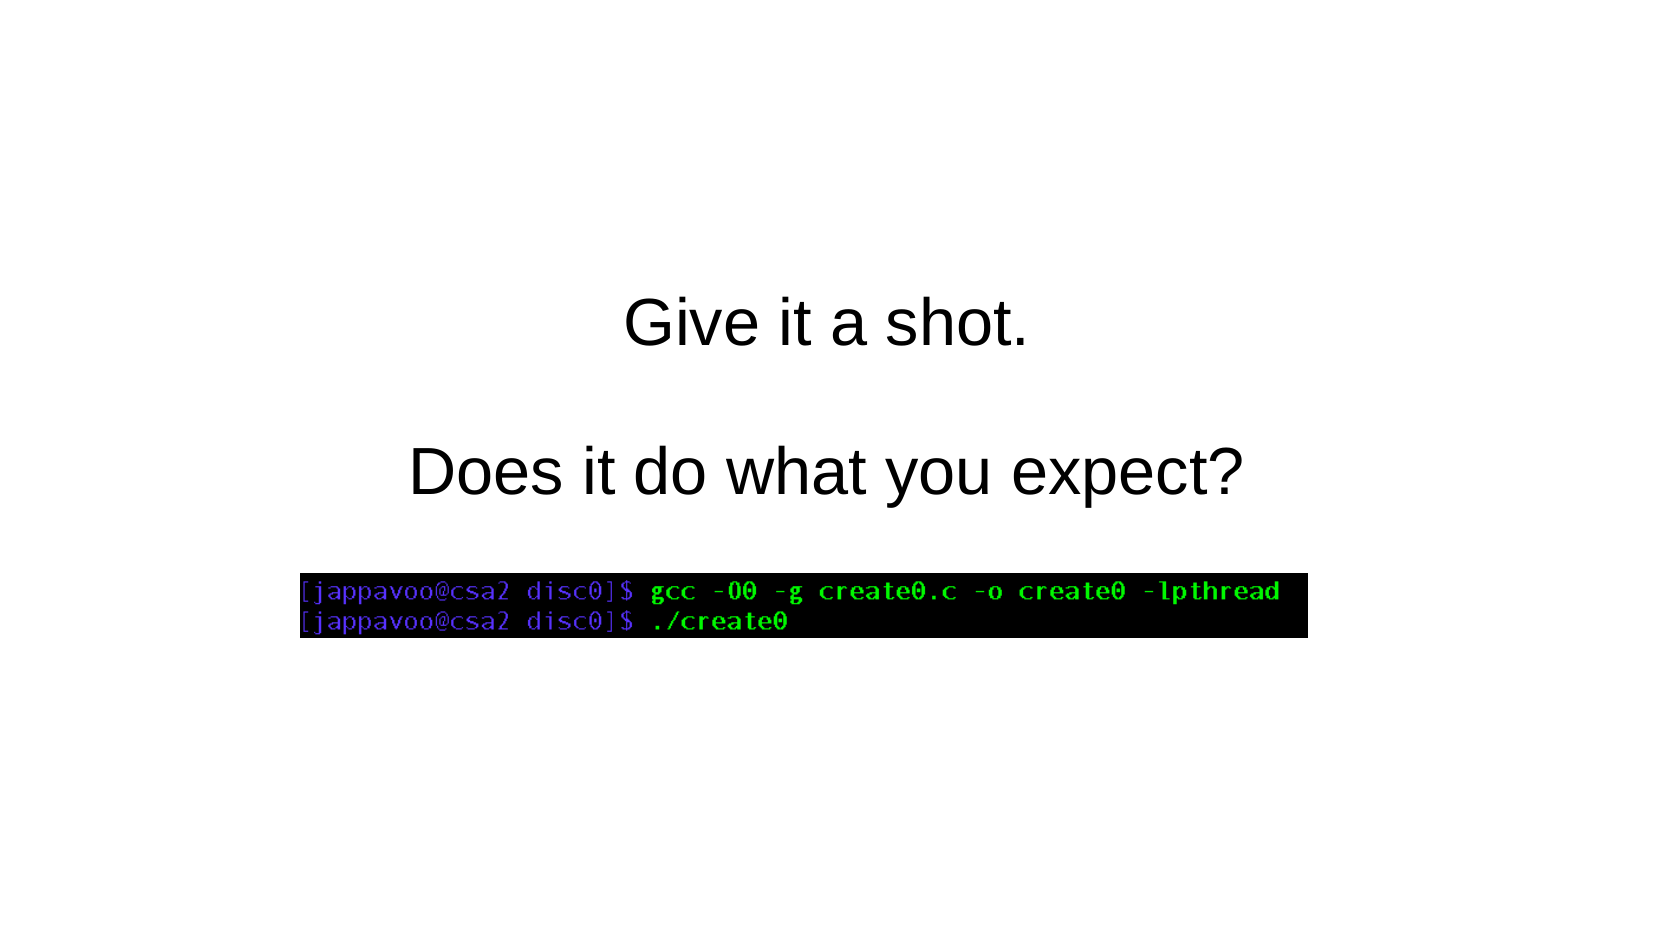

# Give it a shot.
Does it do what you expect?